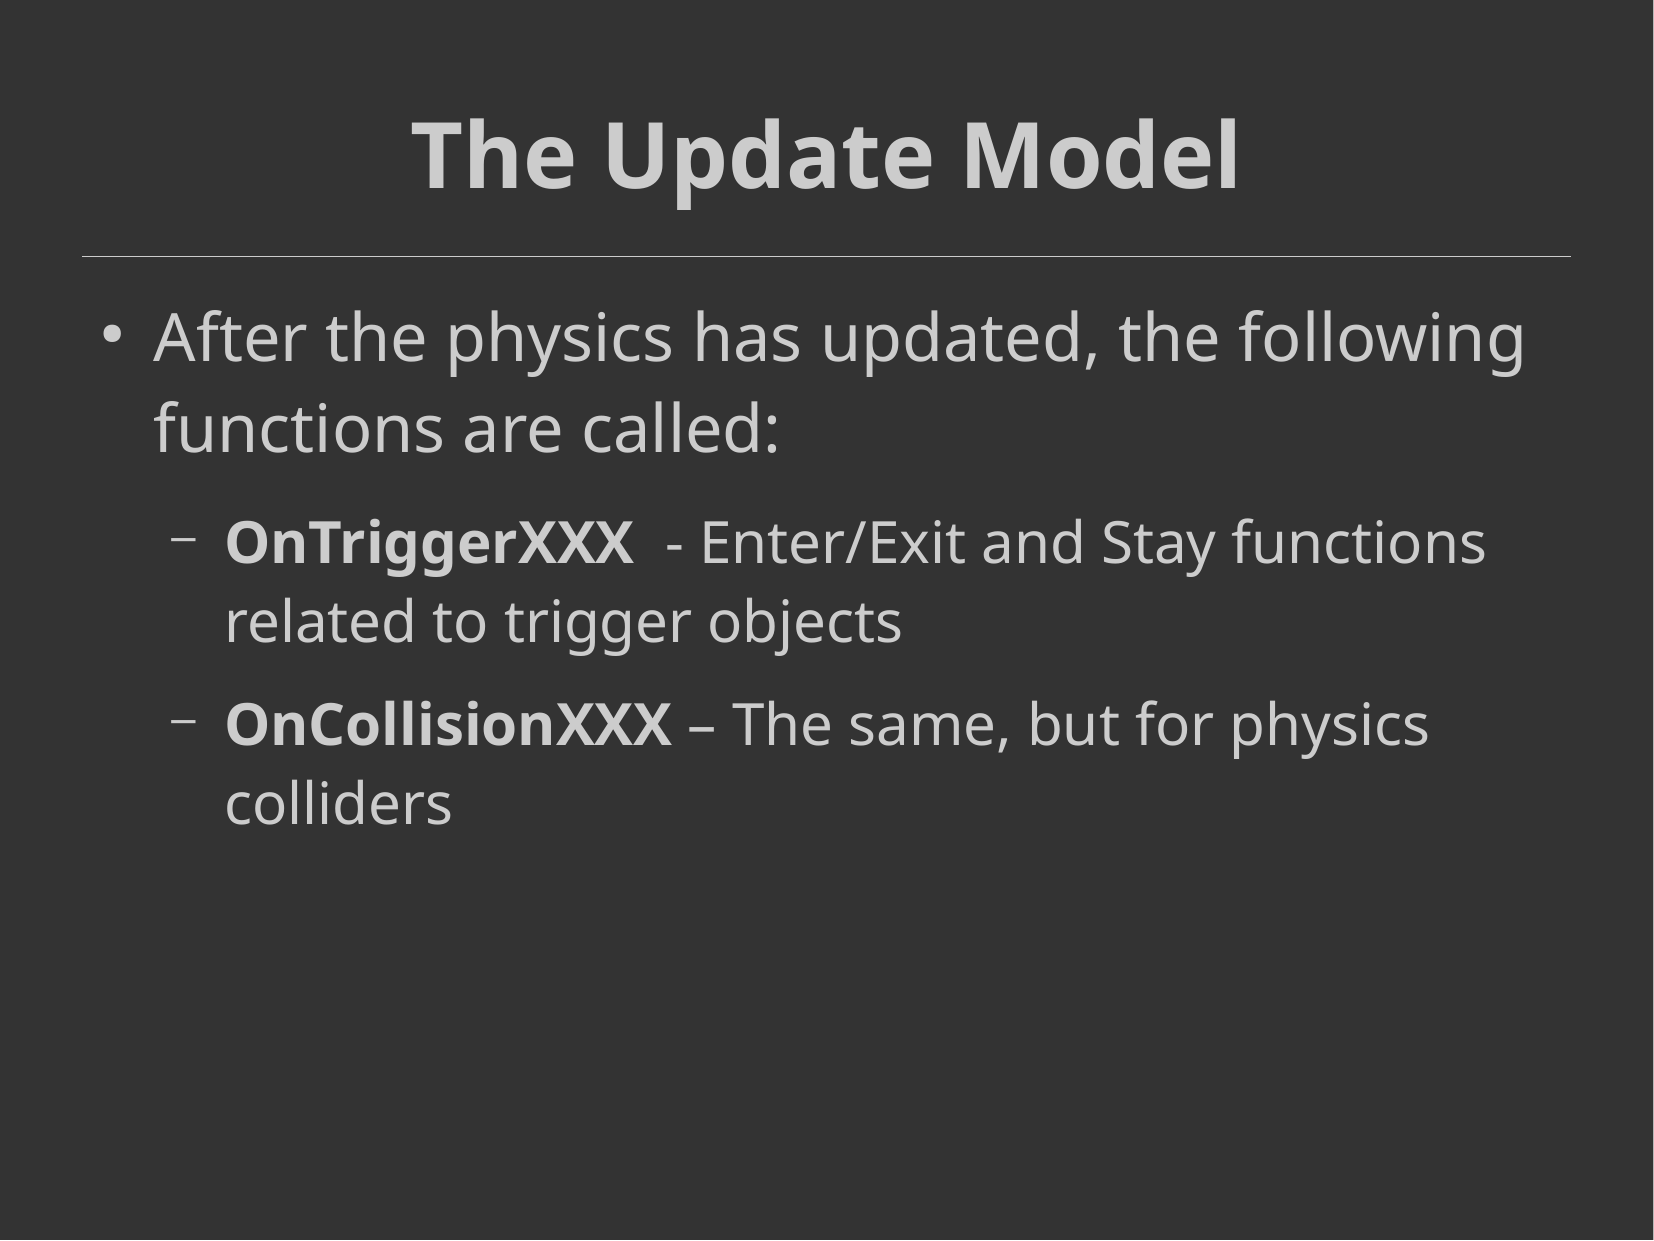

# The Update Model
After the physics has updated, the following functions are called:
OnTriggerXXX - Enter/Exit and Stay functions related to trigger objects
OnCollisionXXX – The same, but for physics colliders